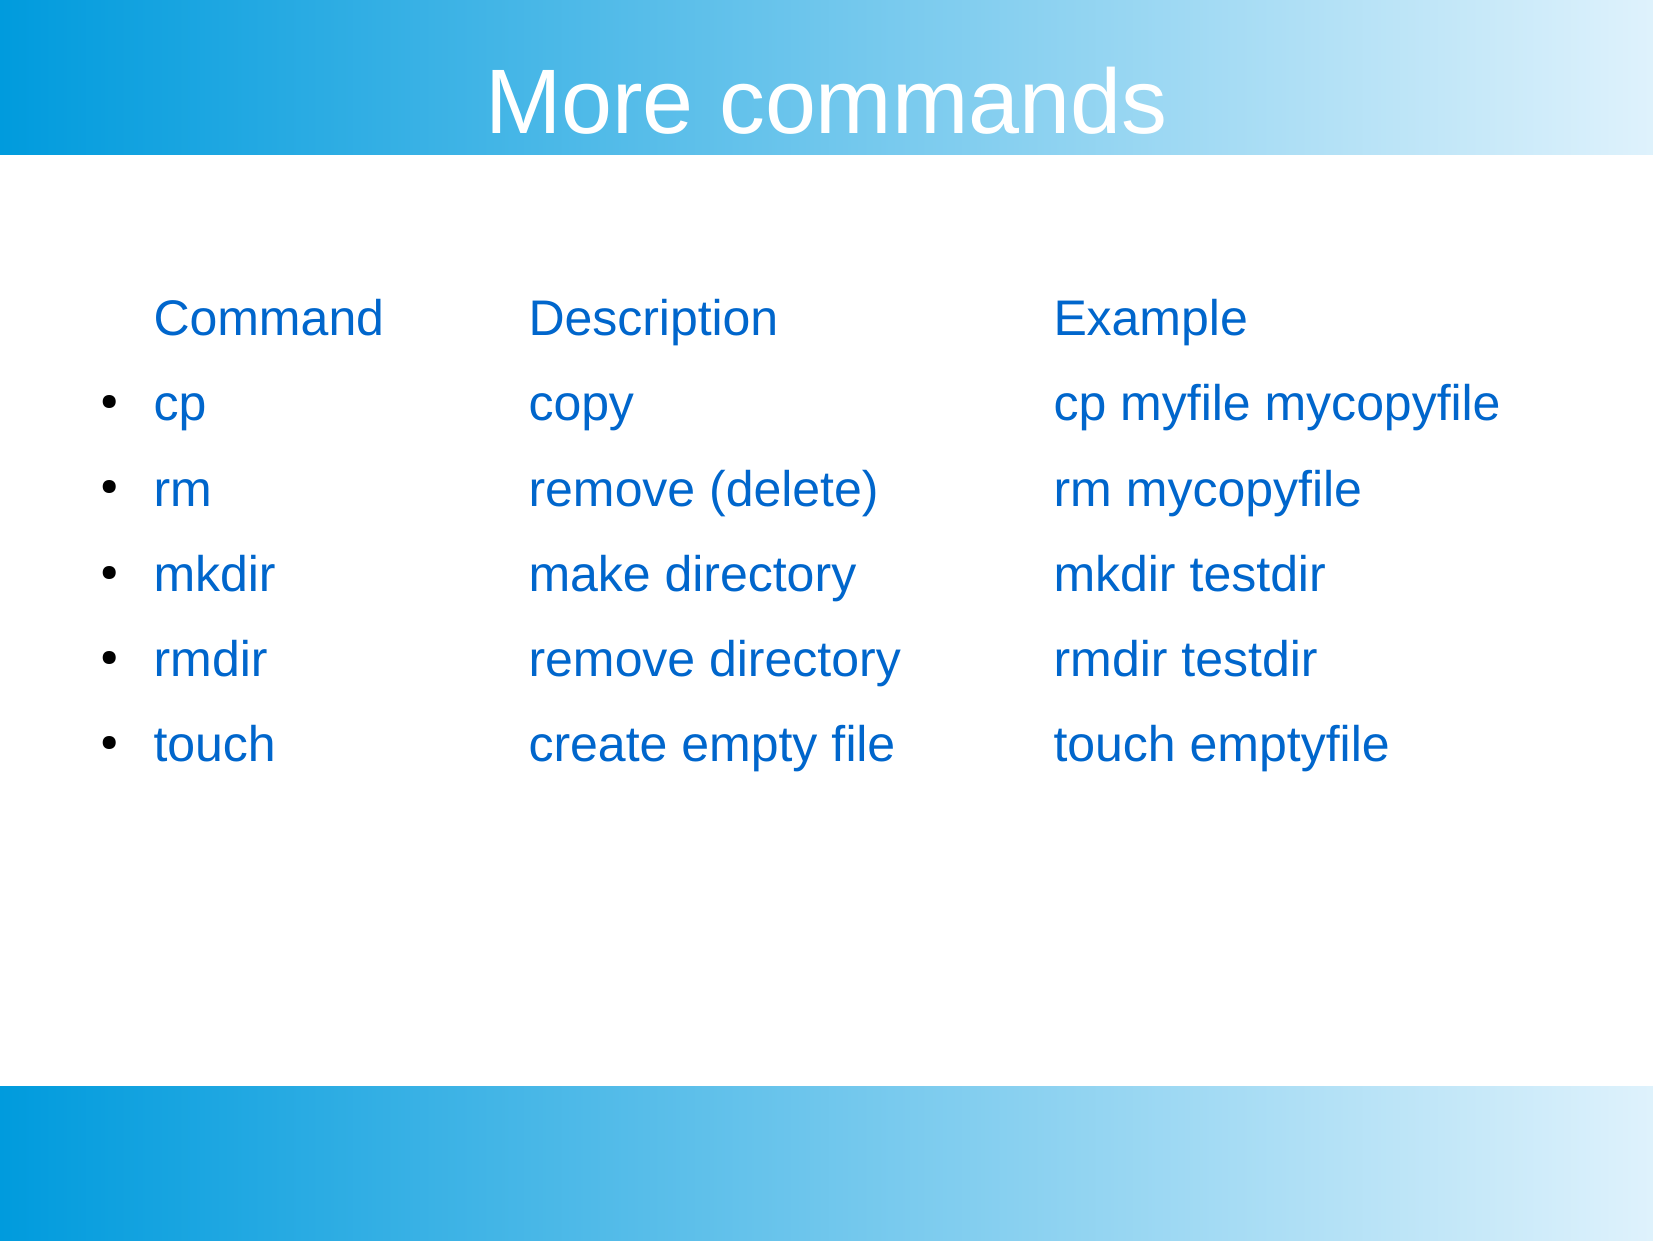

# More commands
Command		Description				Example
cp					copy						cp myfile mycopyfile
rm					remove (delete)			rm mycopyfile
mkdir				make directory			mkdir testdir
rmdir				remove directory			rmdir testdir
touch				create empty file			touch emptyfile